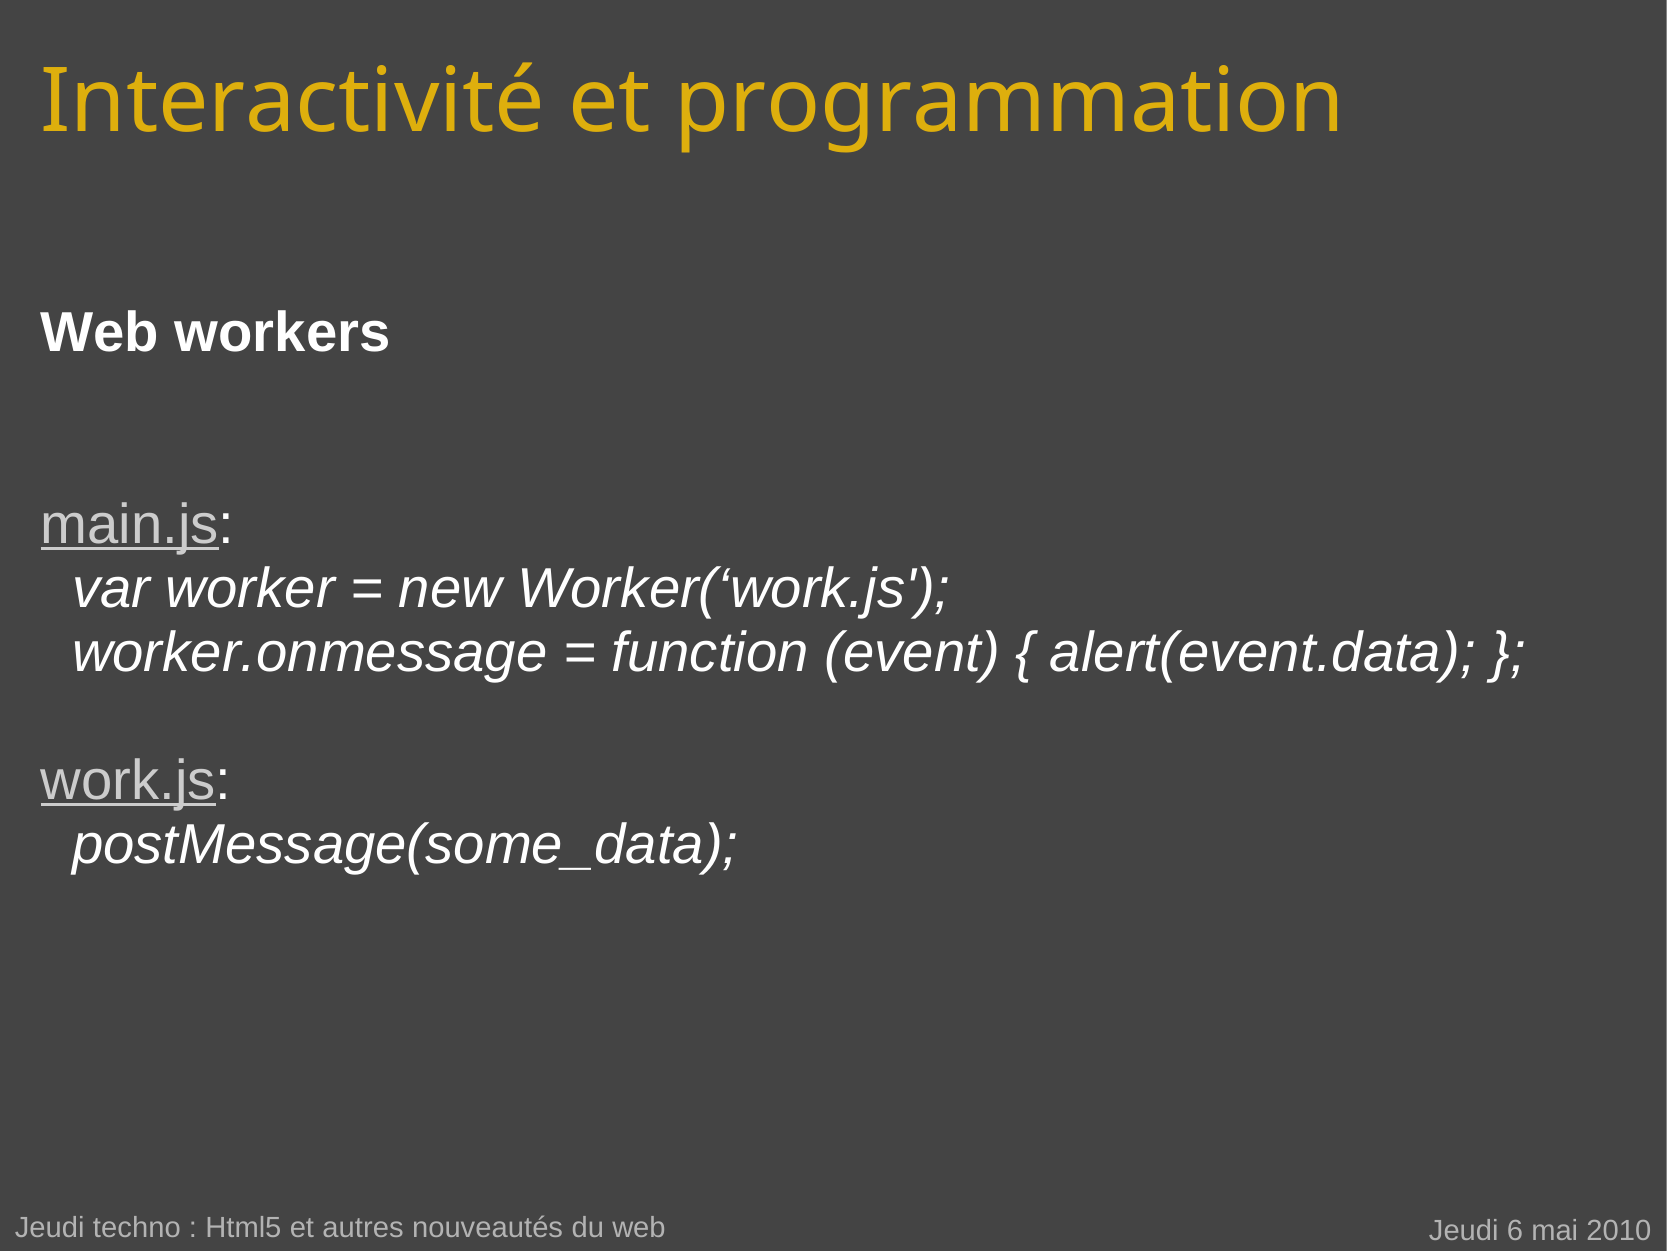

# Interactivité et programmation
Web workers
main.js:
  var worker = new Worker(‘work.js');
  worker.onmessage = function (event) { alert(event.data); };
work.js:
  postMessage(some_data);
Jeudi techno : Html5 et autres nouveautés du web
Jeudi 6 mai 2010